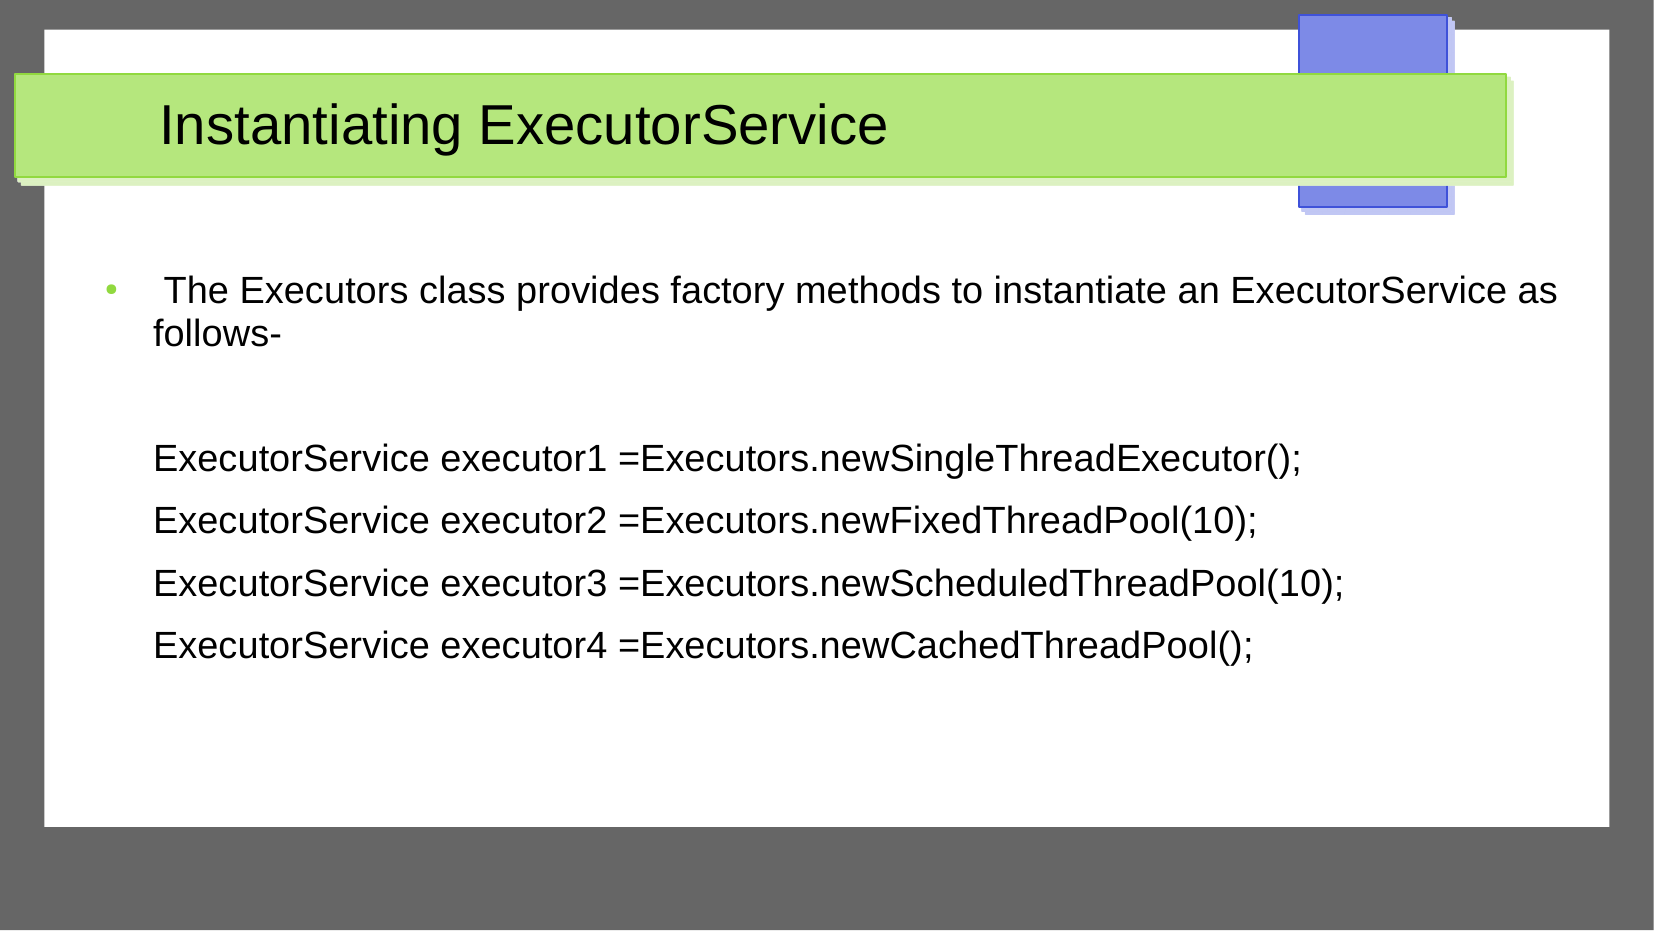

# Instantiating ExecutorService
 The Executors class provides factory methods to instantiate an ExecutorService as follows-
ExecutorService executor1 =Executors.newSingleThreadExecutor();
ExecutorService executor2 =Executors.newFixedThreadPool(10);
ExecutorService executor3 =Executors.newScheduledThreadPool(10);
ExecutorService executor4 =Executors.newCachedThreadPool();